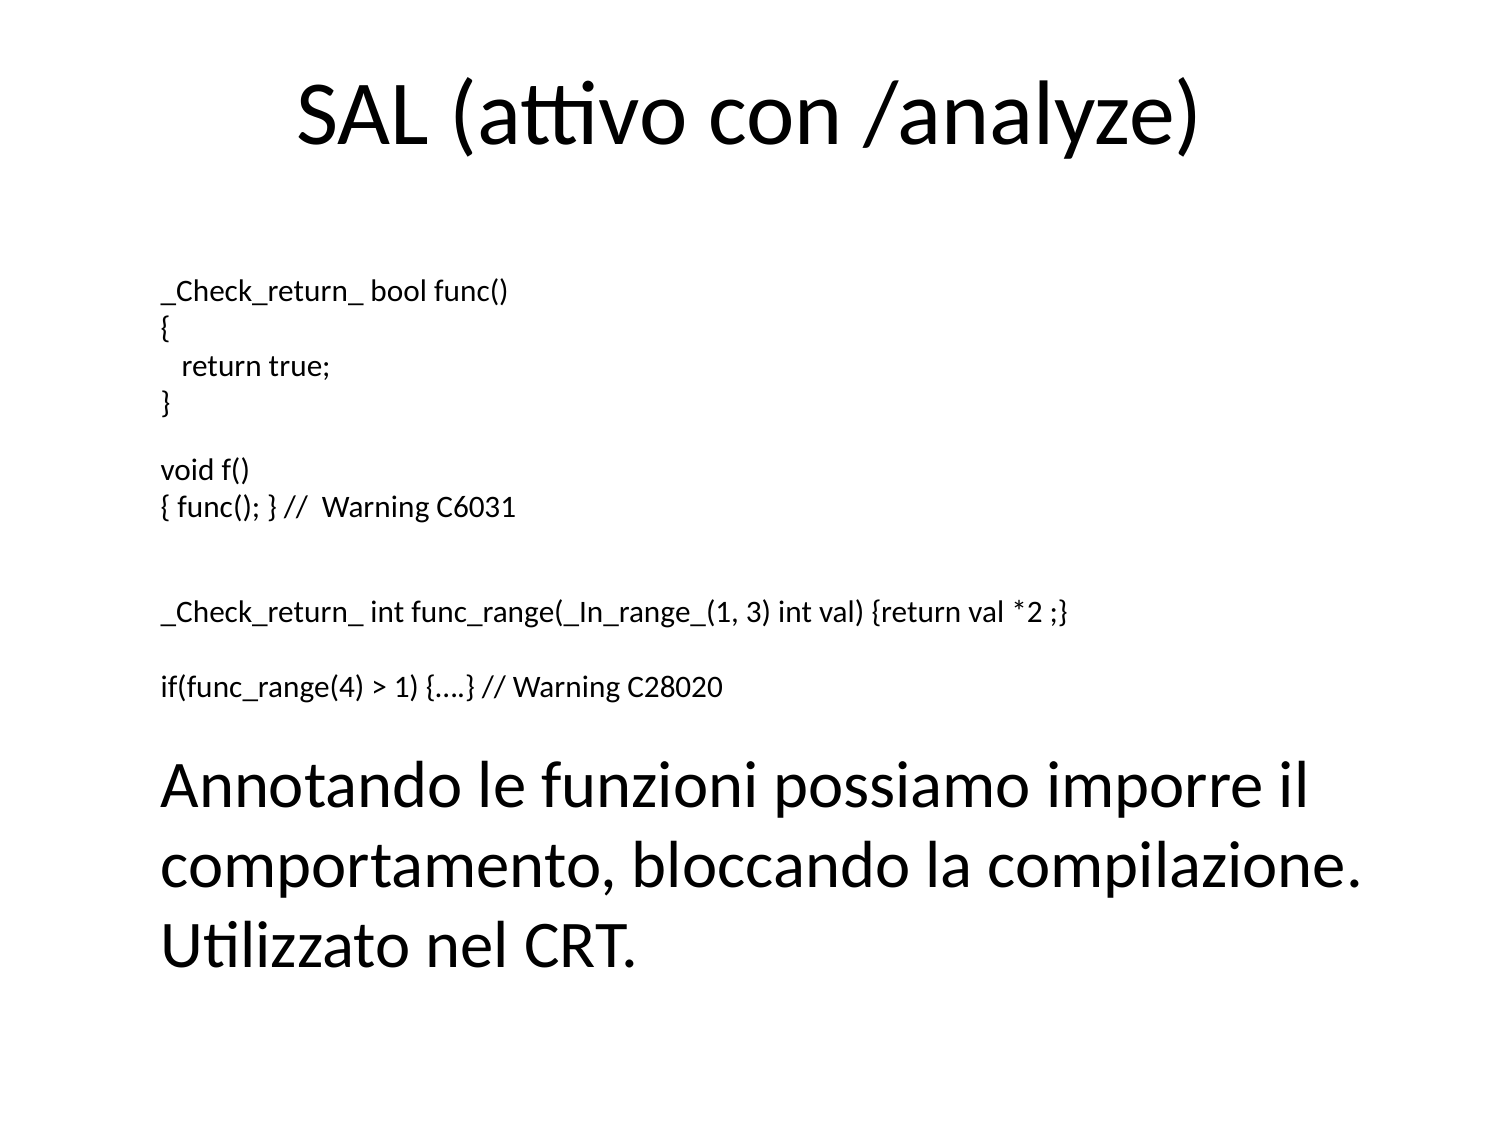

# SAL (attivo con /analyze)
_Check_return_ bool func()
{
 return true;
}
void f()
{ func(); } // Warning C6031
_Check_return_ int func_range(_In_range_(1, 3) int val) {return val *2 ;}
if(func_range(4) > 1) {….} // Warning C28020
Annotando le funzioni possiamo imporre il comportamento, bloccando la compilazione. Utilizzato nel CRT.